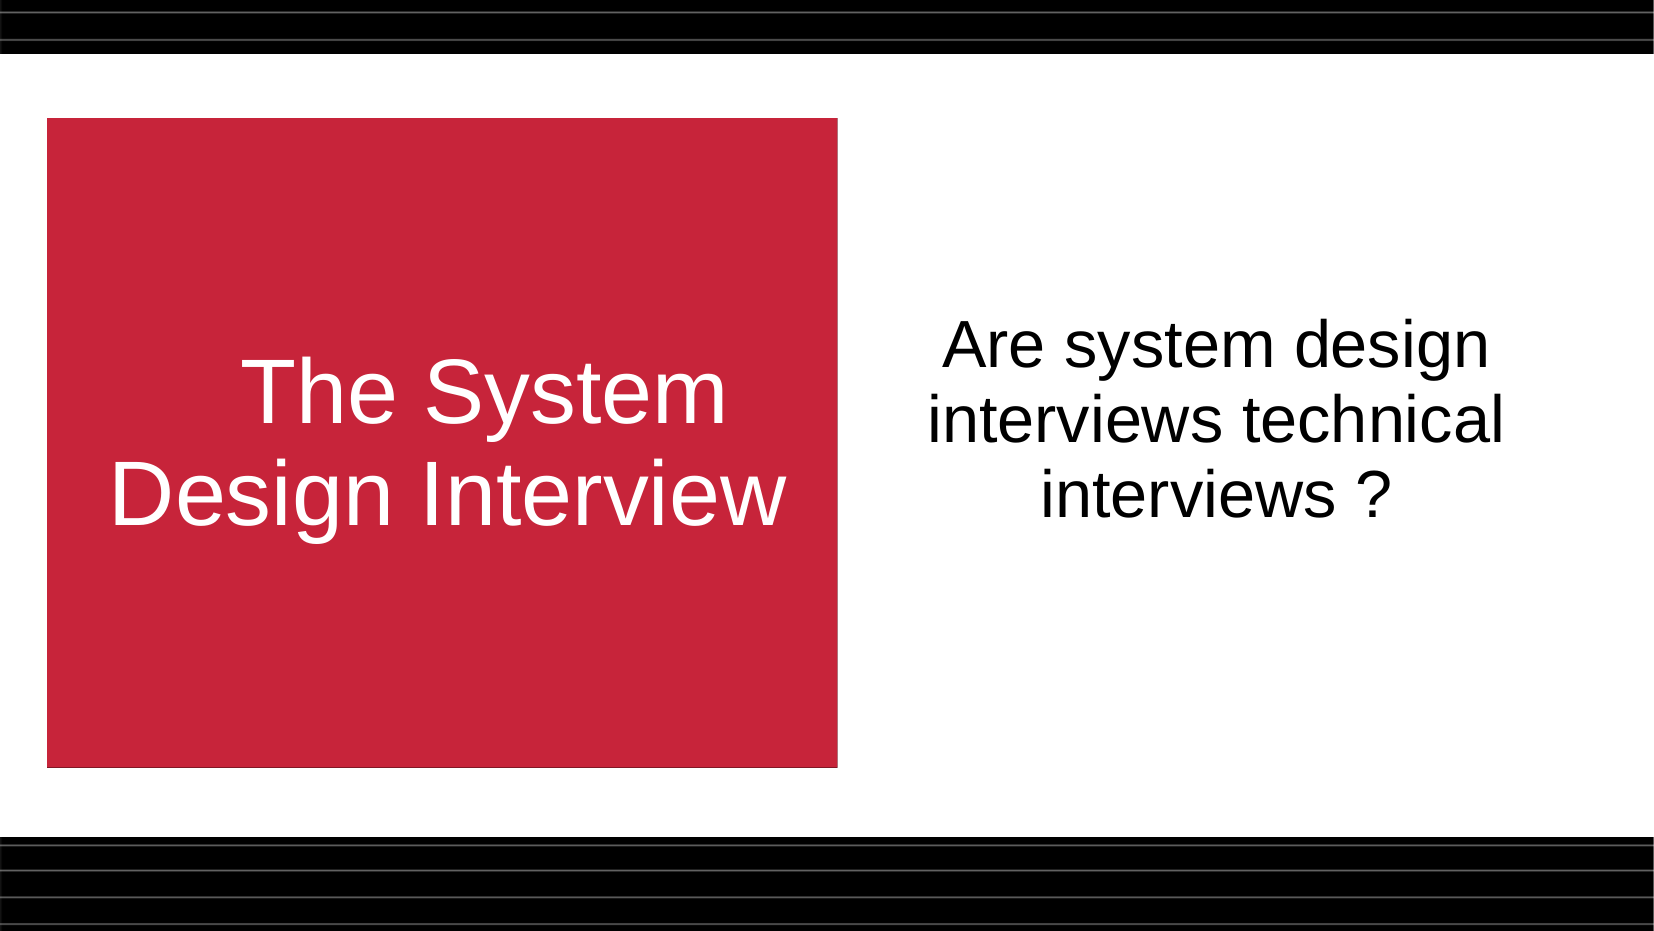

# The System Design Interview
Are system design interviews technical interviews ?